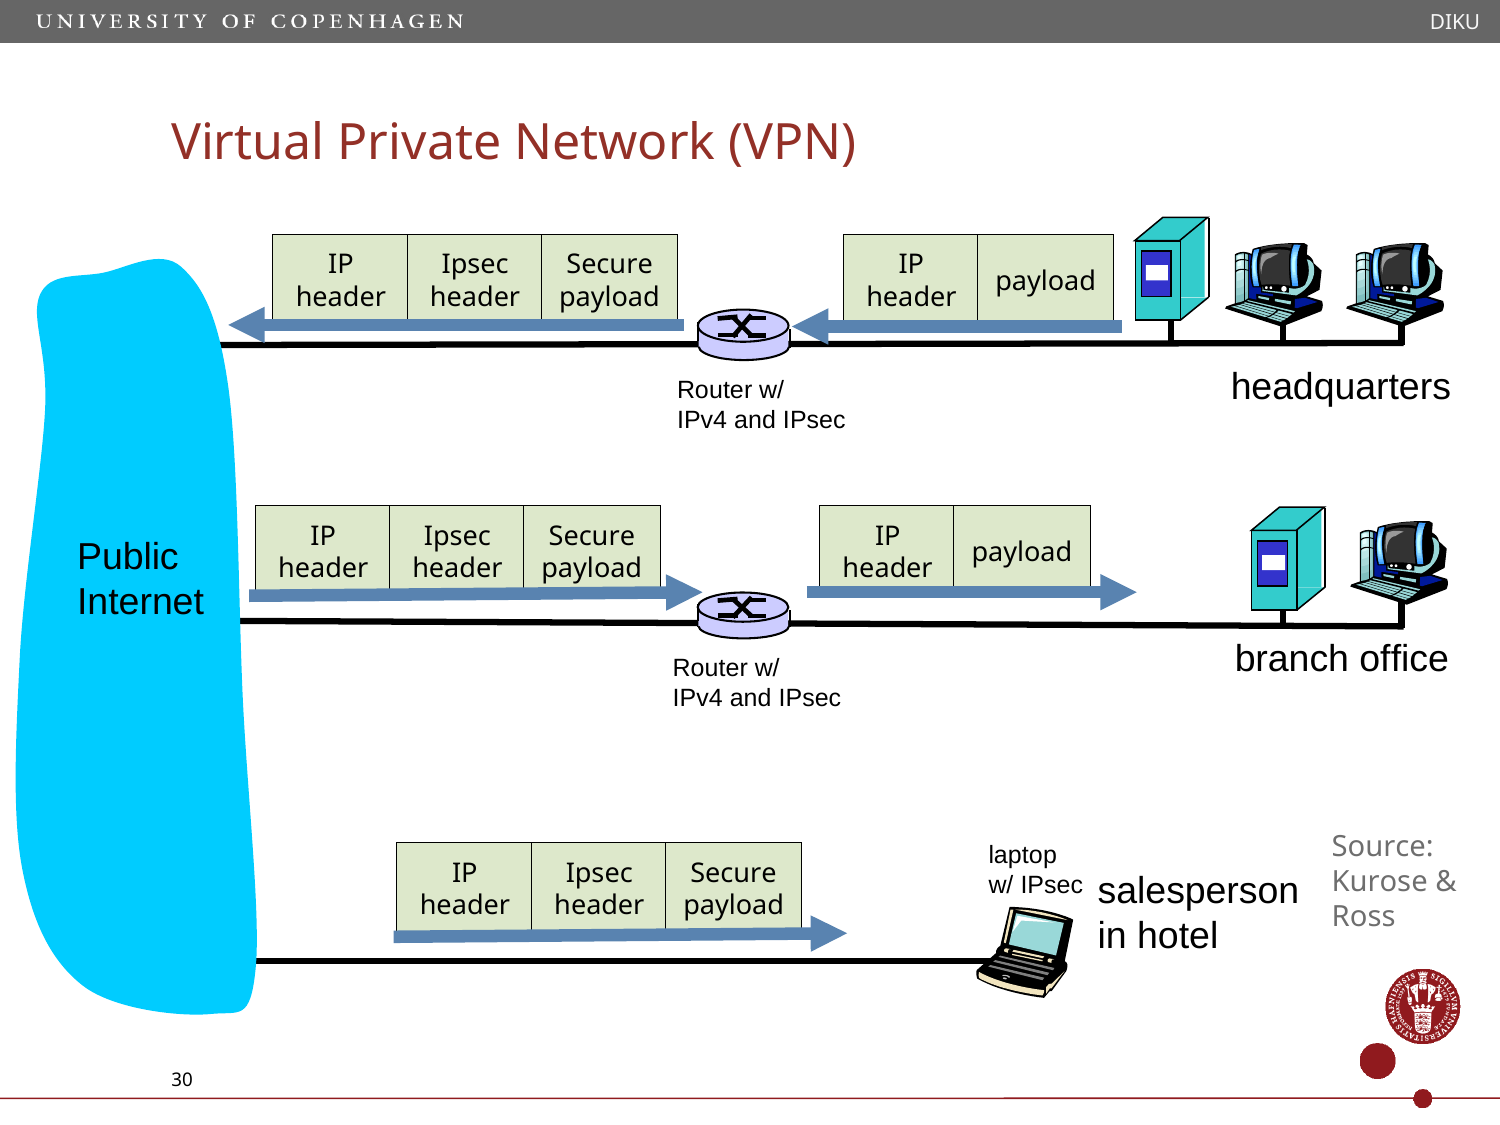

DIKU
Virtual Private Network (VPN)
IP
header
Ipsec
header
Secure
payload
IP
header
payload
headquarters
Router w/
IPv4 and IPsec
IP
header
Ipsec
header
Secure
payload
IP
header
payload
Public
Internet
branch office
Router w/
IPv4 and IPsec
Source: Kurose & Ross
laptop
w/ IPsec
IP
header
Ipsec
header
Secure
payload
salesperson
in hotel